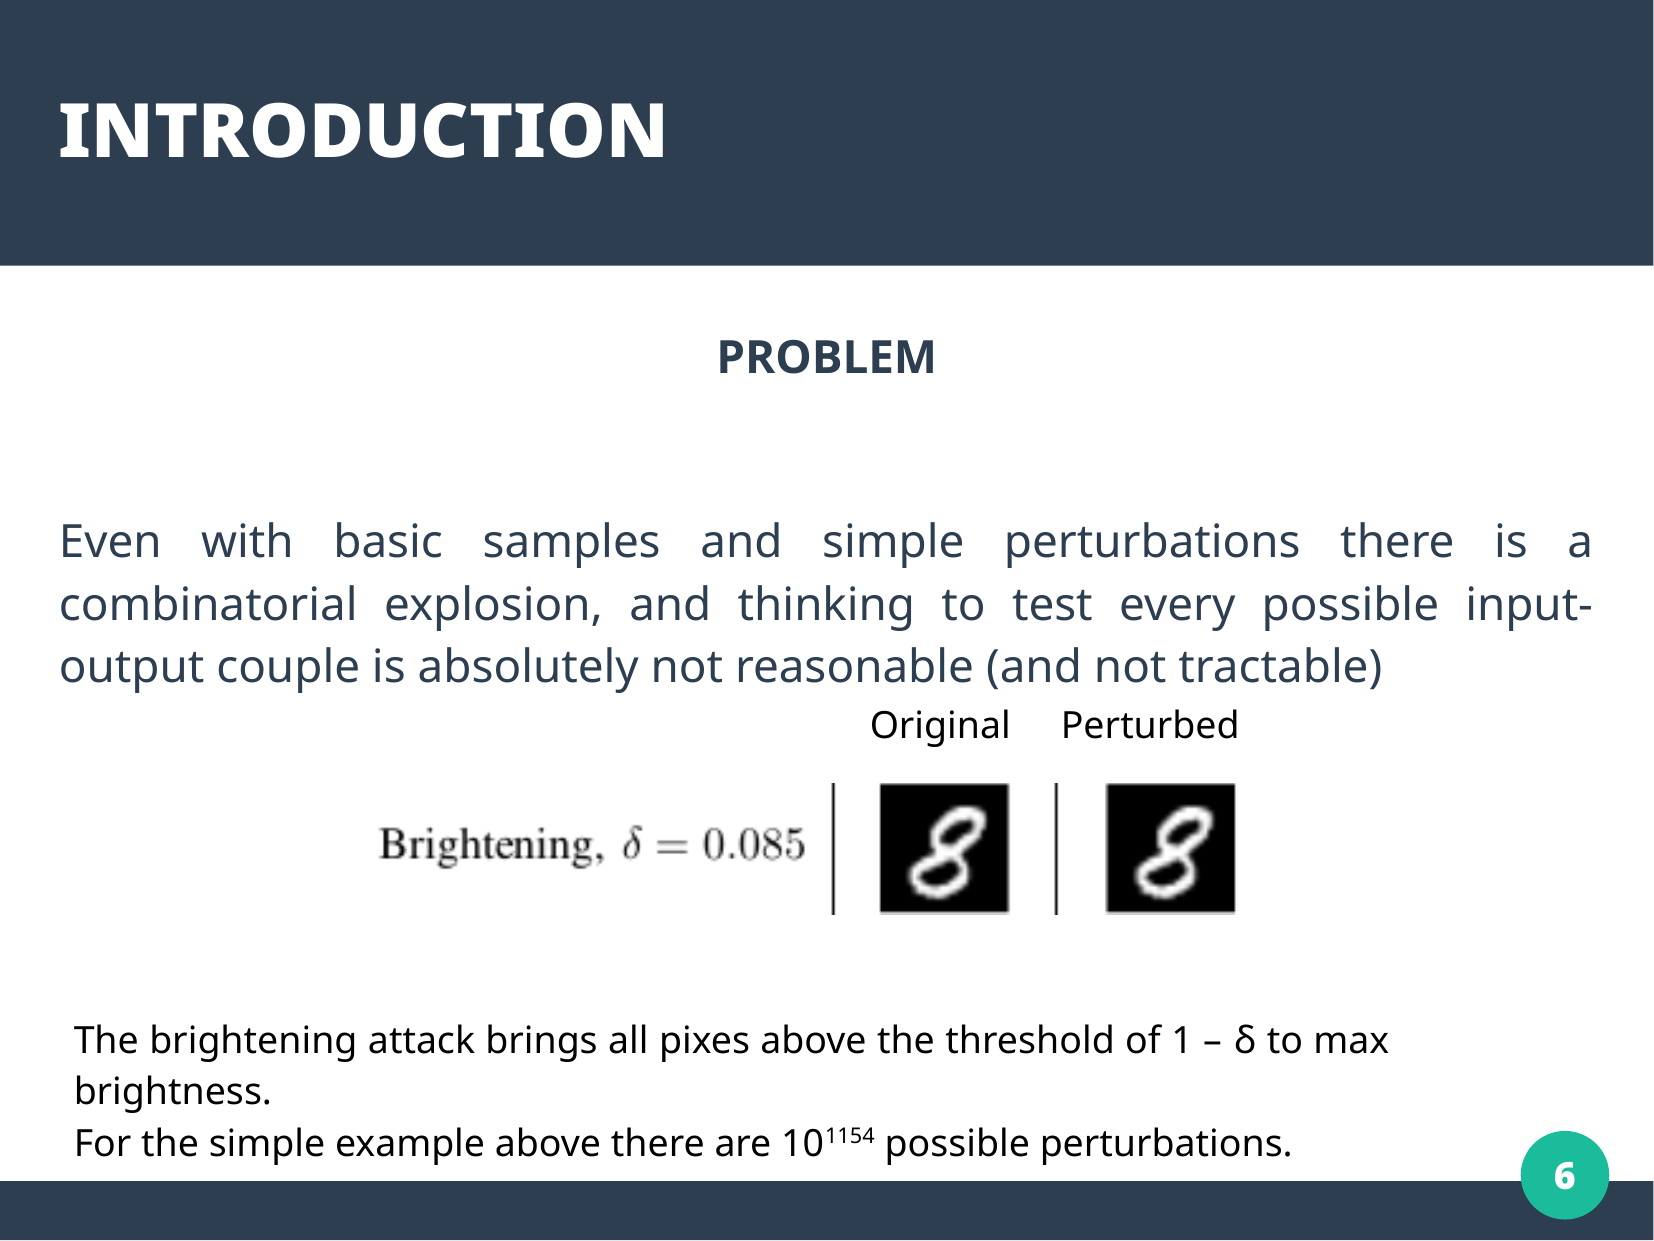

# INTRODUCTION
PROBLEM
Even with basic samples and simple perturbations there is a combinatorial explosion, and thinking to test every possible input-output couple is absolutely not reasonable (and not tractable)
Original
Perturbed
The brightening attack brings all pixes above the threshold of 1 – δ to max brightness.
For the simple example above there are 101154 possible perturbations.
6